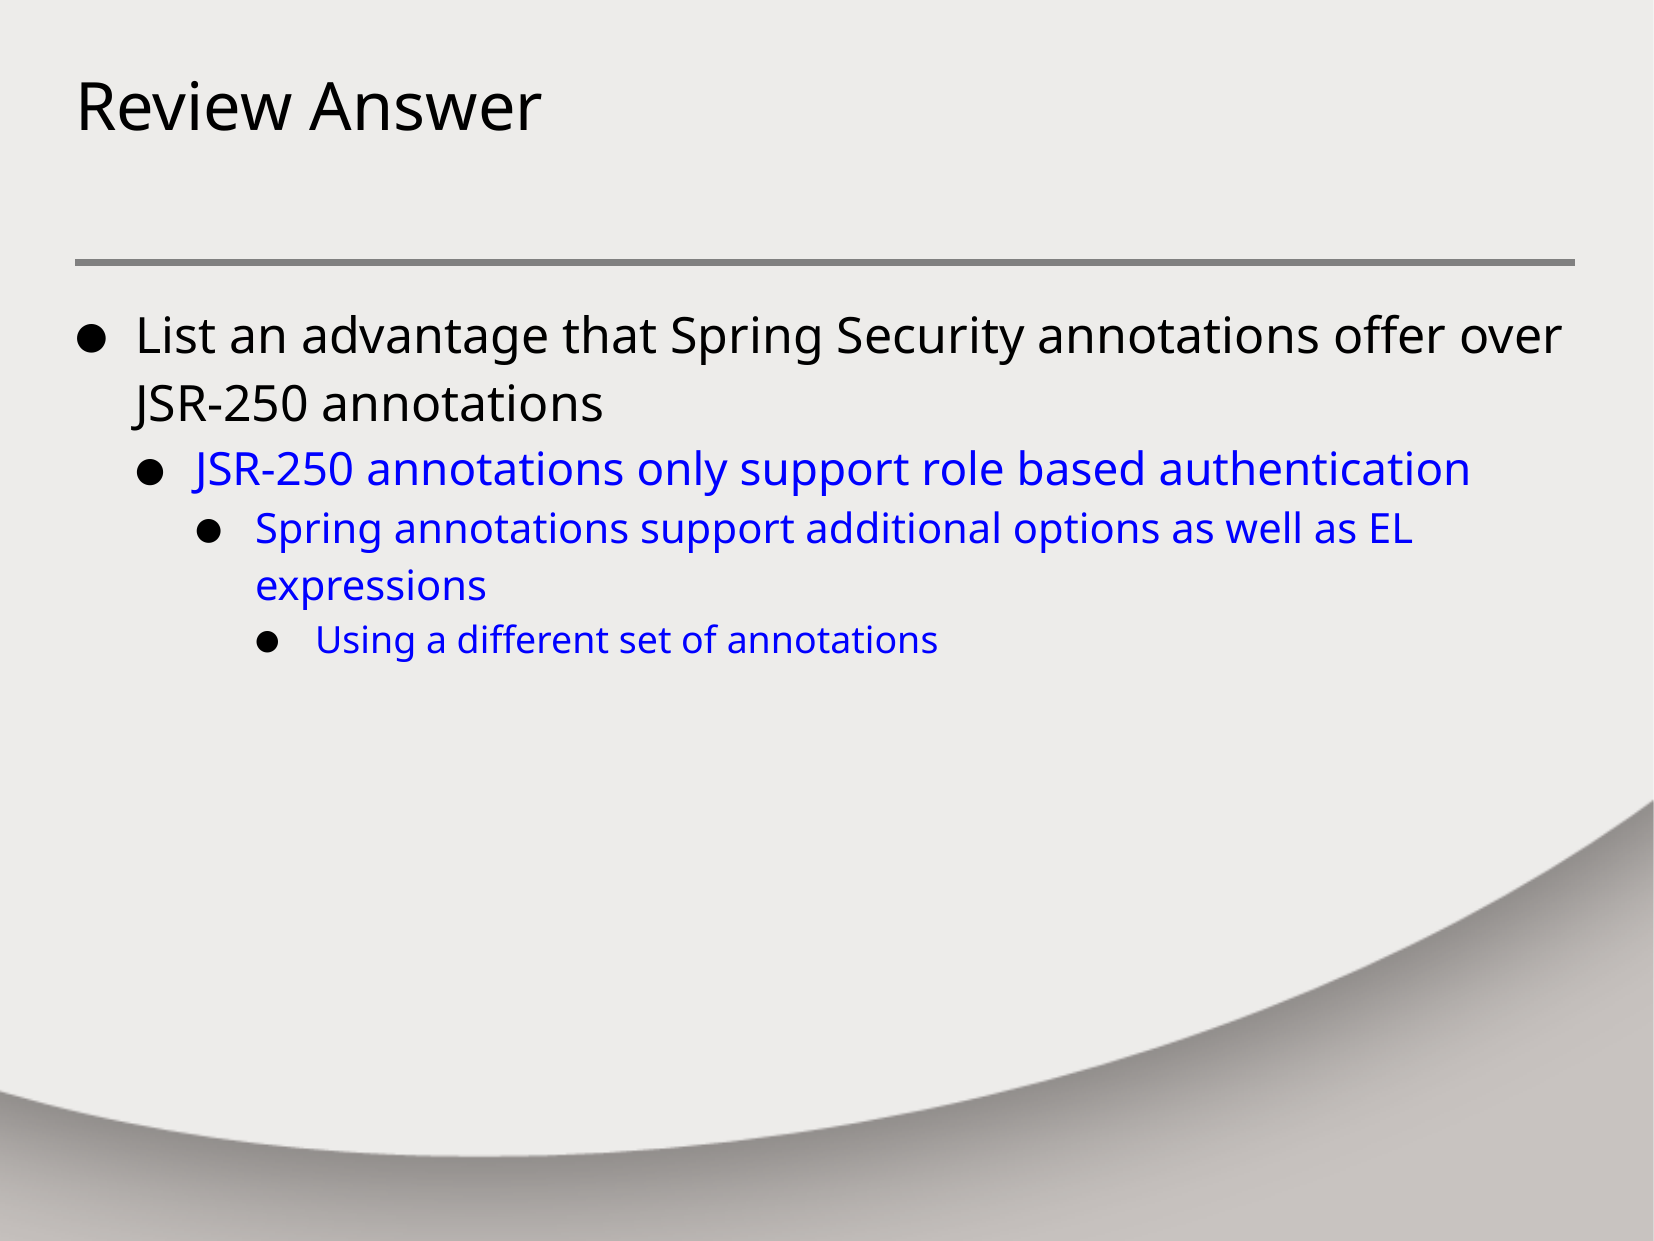

# Review Answer
List an advantage that Spring Security annotations offer over JSR-250 annotations
JSR-250 annotations only support role based authentication
Spring annotations support additional options as well as EL expressions
Using a different set of annotations